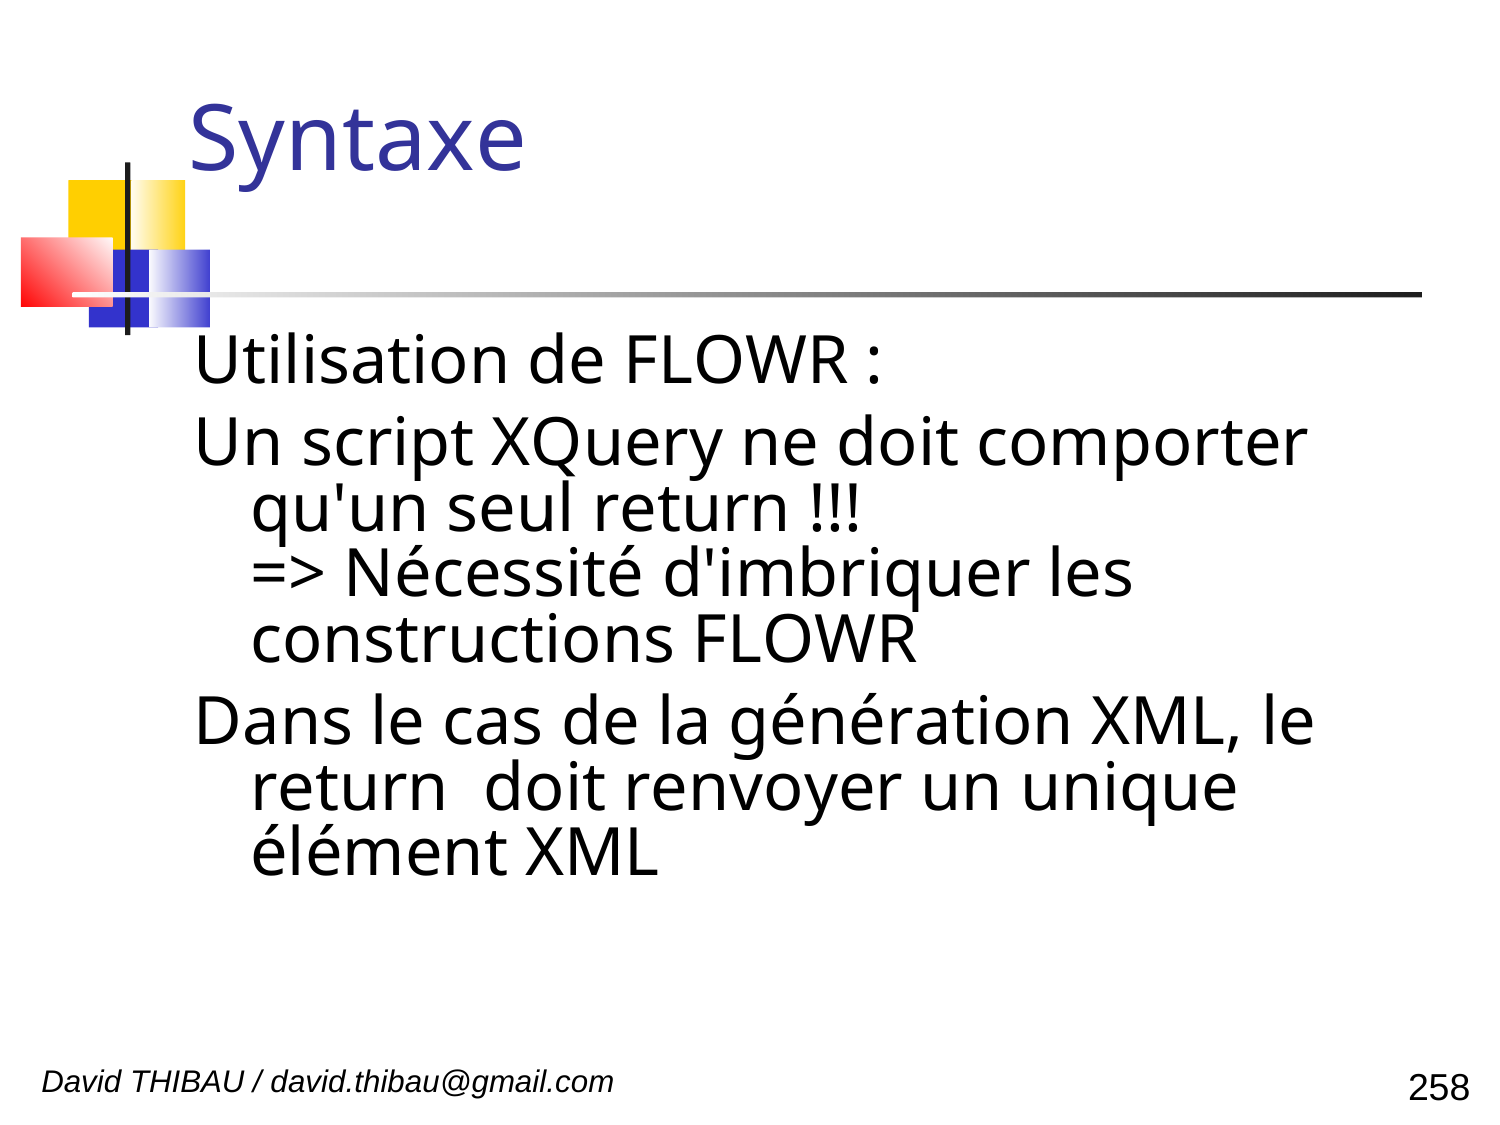

# Syntaxe
Utilisation de FLOWR :
Un script XQuery ne doit comporter qu'un seul return !!!
=> Nécessité d'imbriquer les constructions FLOWR
Dans le cas de la génération XML, le return doit renvoyer un unique élément XML